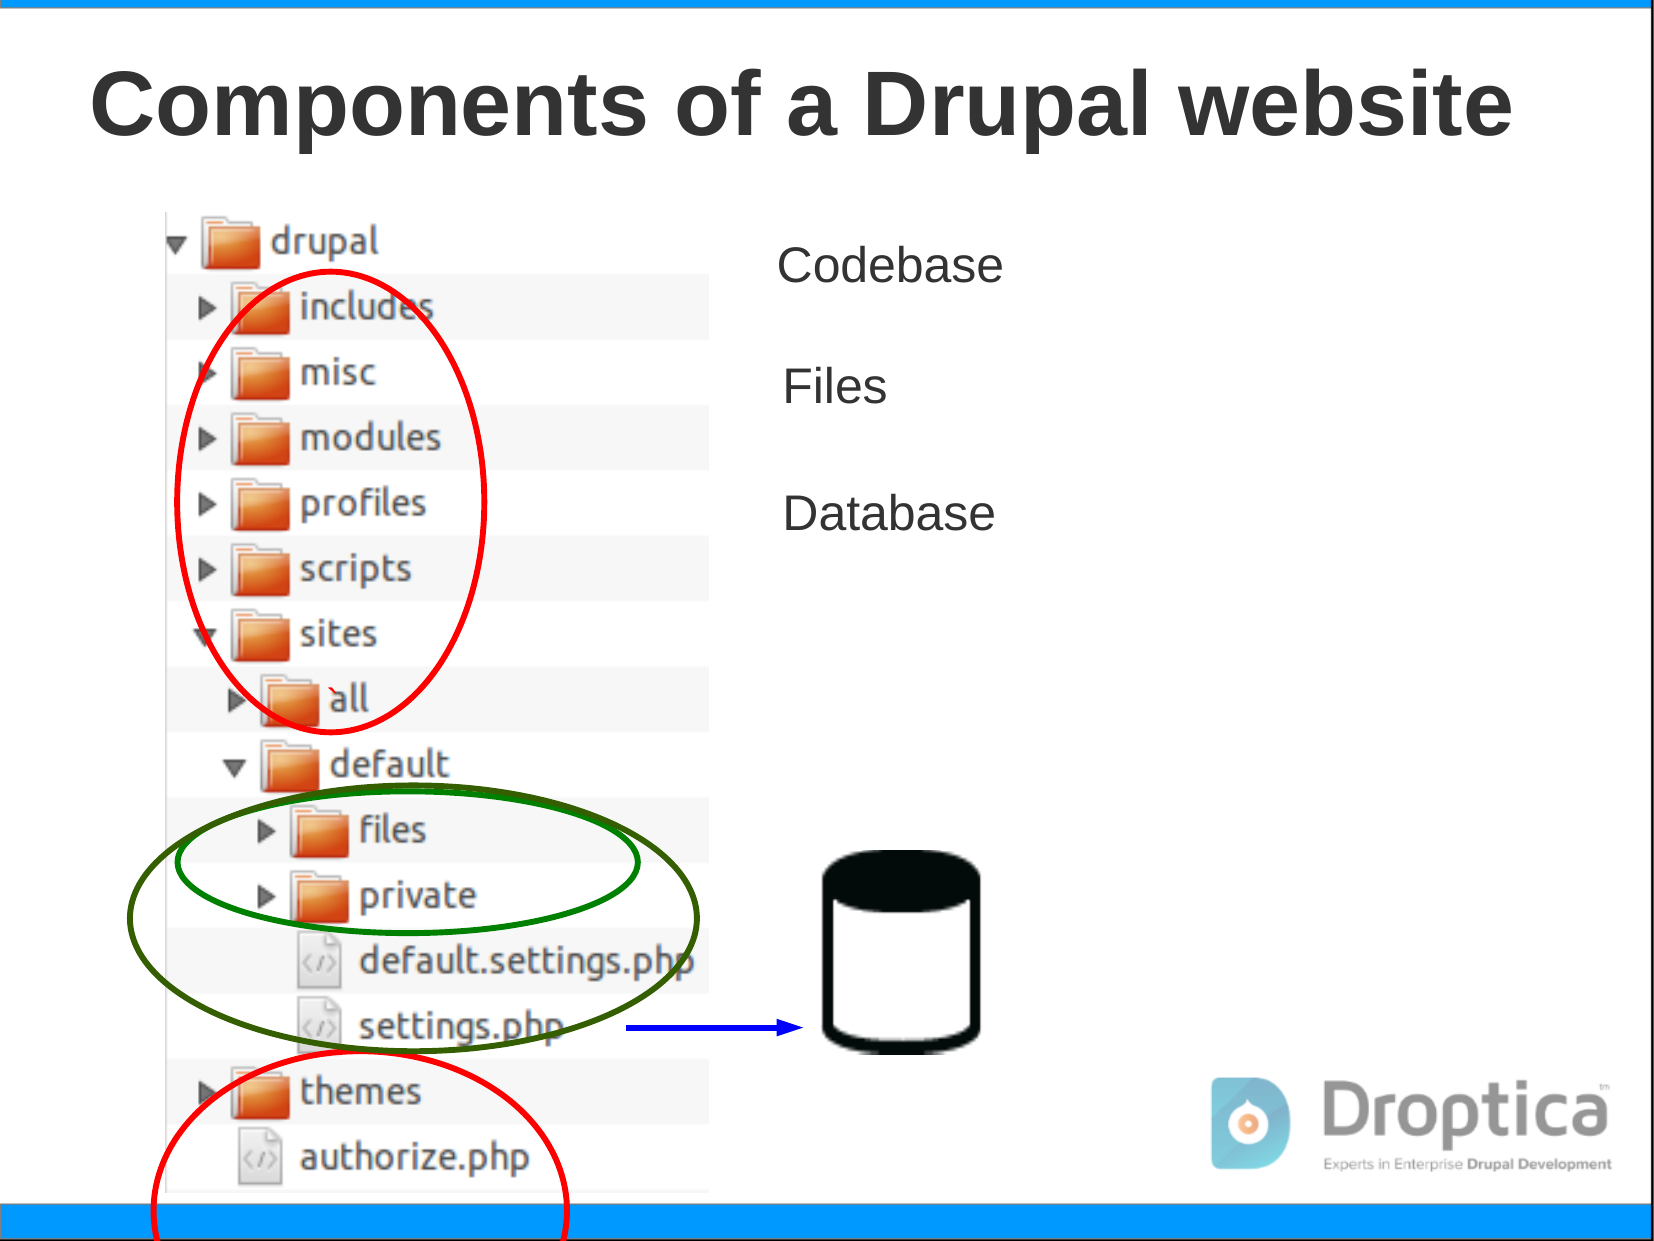

# Components of a Drupal website
`
Codebase
Files
Database